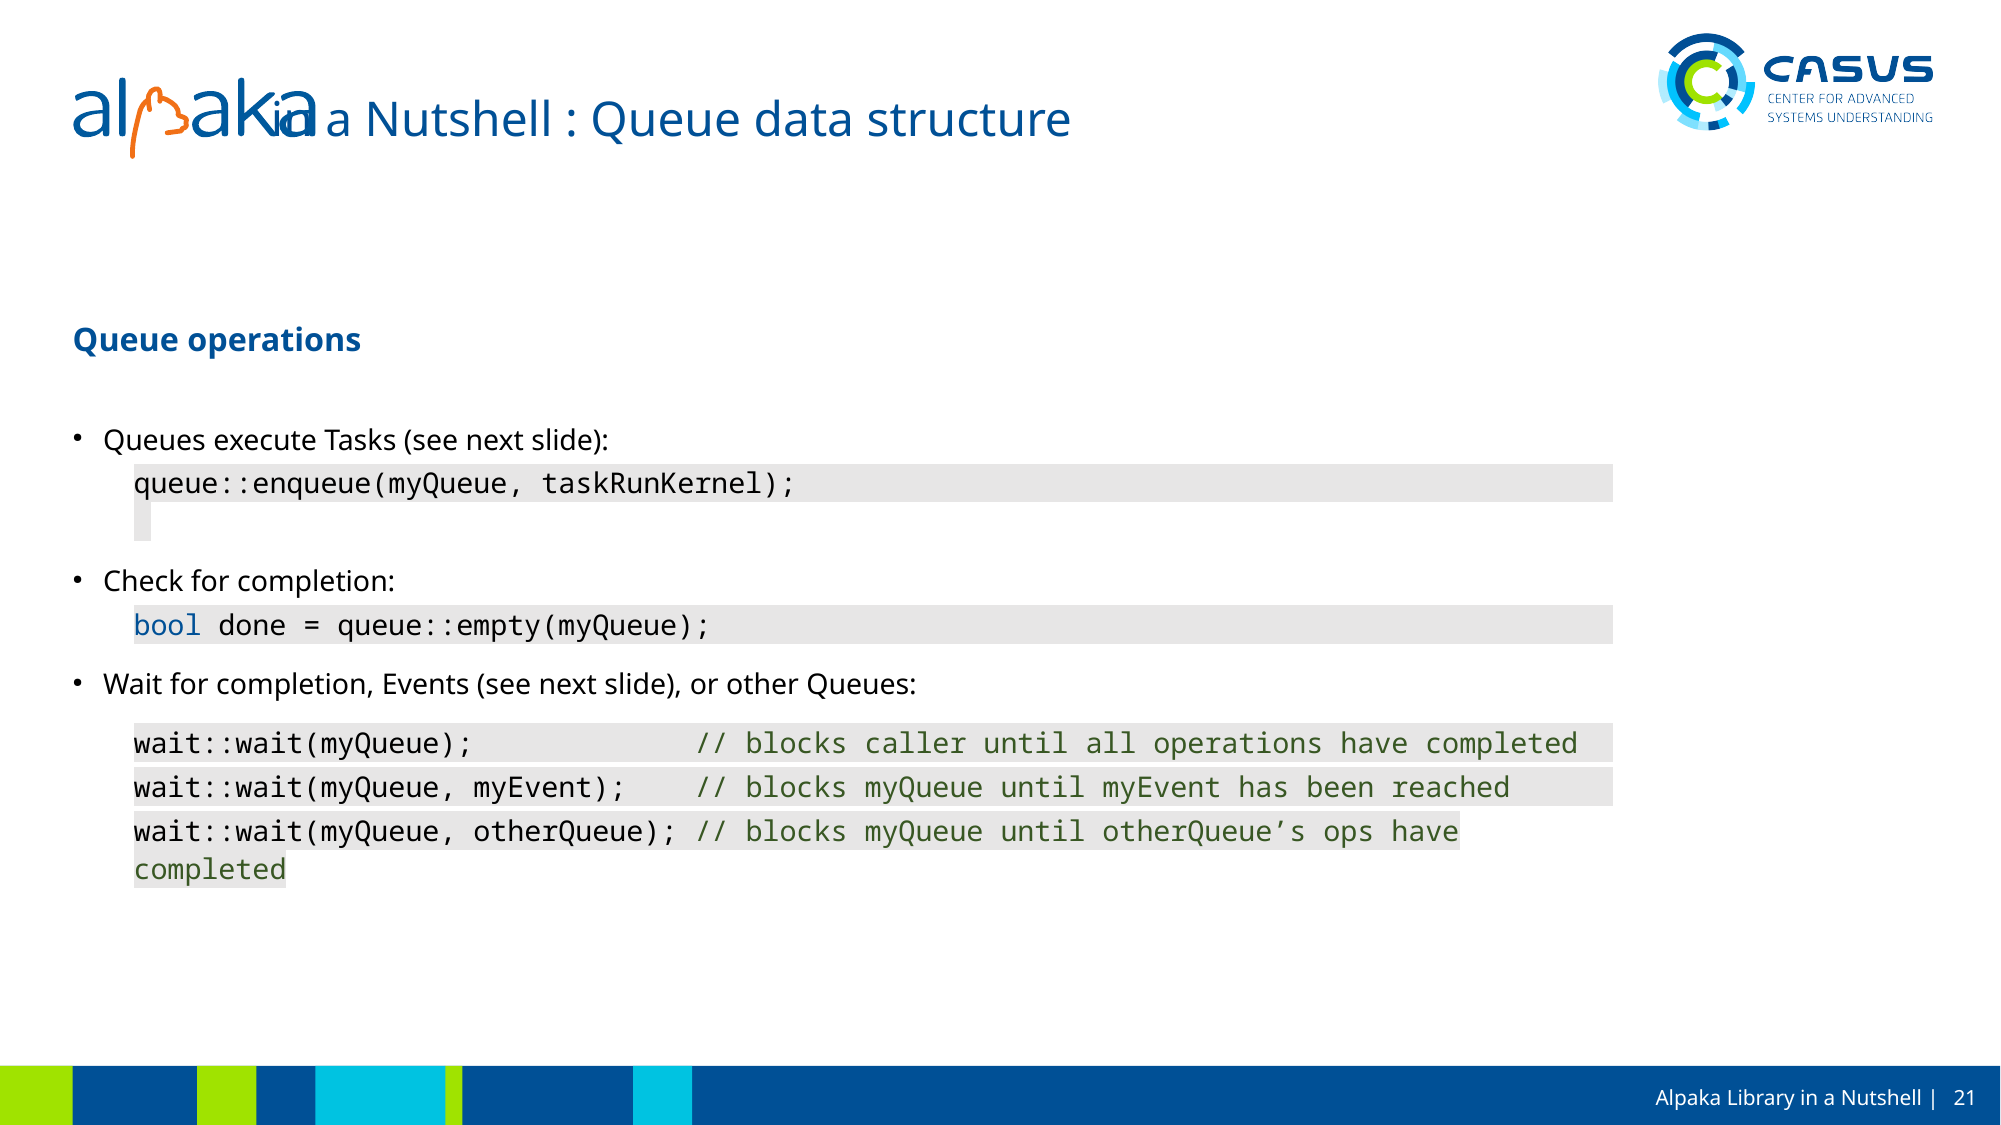

#
 in a Nutshell : Queue data structure
Queue operations
Queues execute Tasks (see next slide):
queue::enqueue(myQueue, taskRunKernel);
Check for completion:
bool done = queue::empty(myQueue);
Wait for completion, Events (see next slide), or other Queues:
wait::wait(myQueue); // blocks caller until all operations have completed
wait::wait(myQueue, myEvent); // blocks myQueue until myEvent has been reached
wait::wait(myQueue, otherQueue); // blocks myQueue until otherQueue’s ops have completed
Alpaka Library in a Nutshell
21